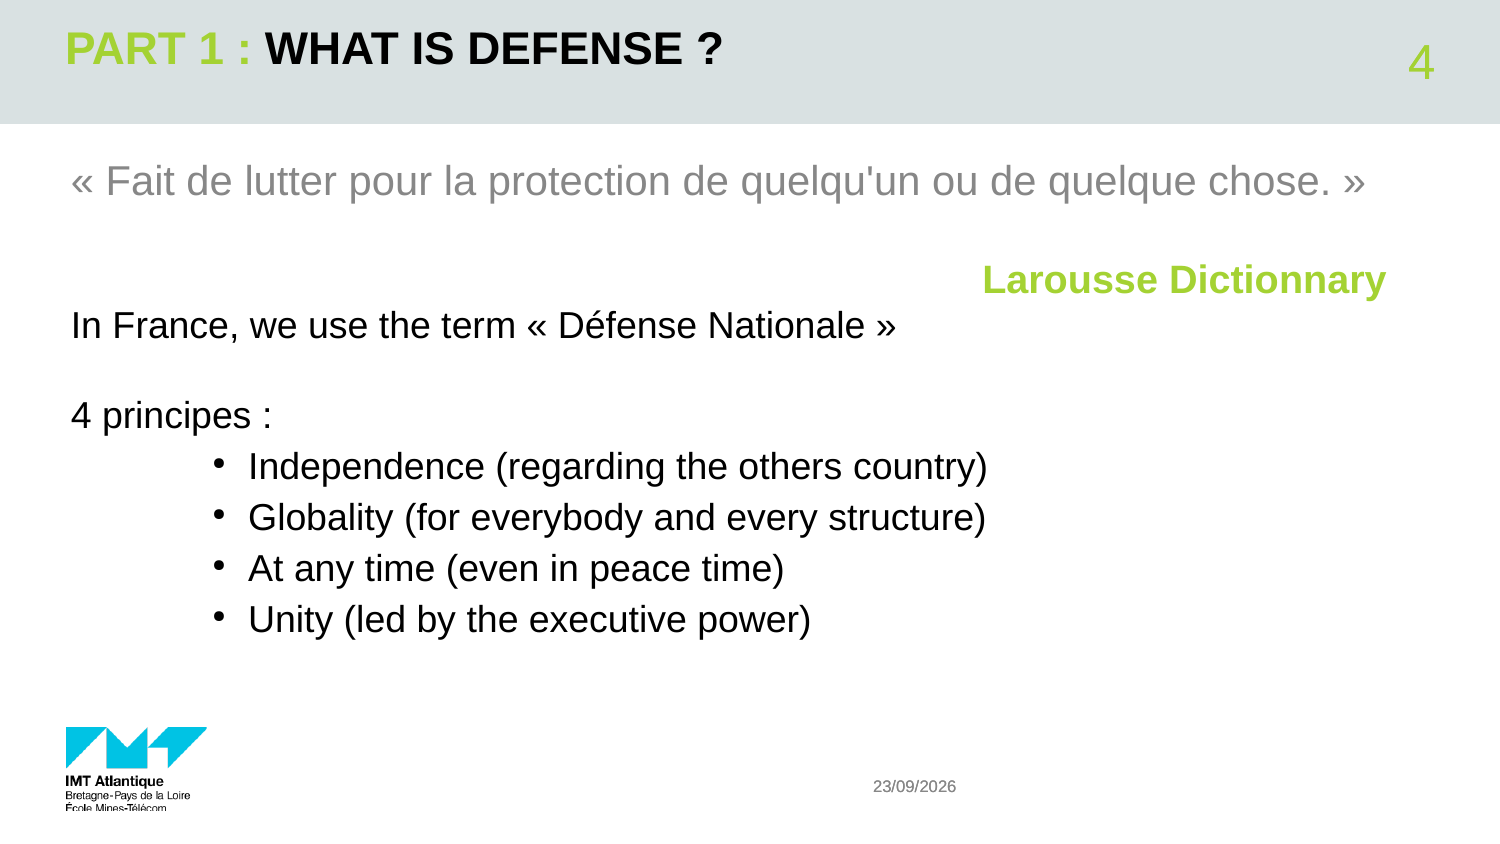

# Part 1 : What is defense ?
4
« Fait de lutter pour la protection de quelqu'un ou de quelque chose. »
 Larousse Dictionnary
In France, we use the term « Défense Nationale »
4 principes :
Independence (regarding the others country)
Globality (for everybody and every structure)
At any time (even in peace time)
Unity (led by the executive power)